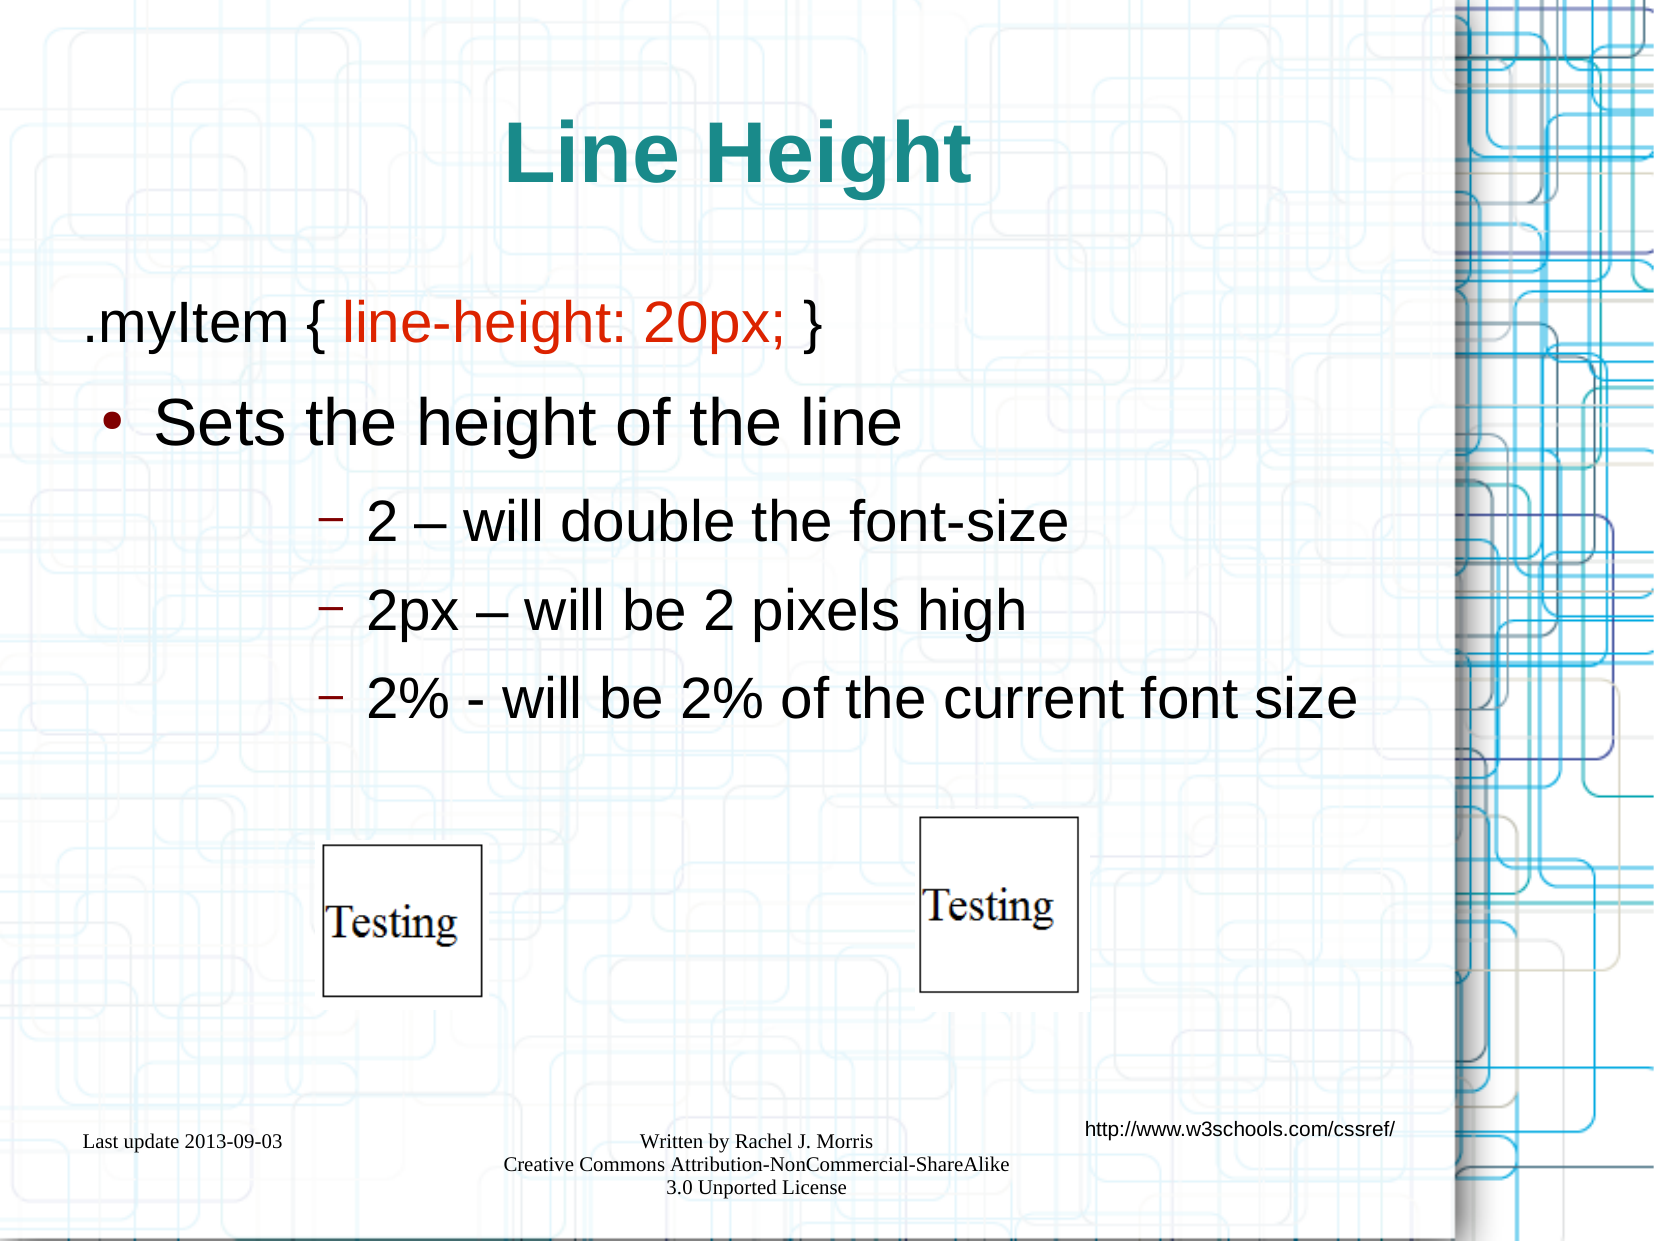

# Line Height
.myItem { line-height: 20px; }
Sets the height of the line
2 – will double the font-size
2px – will be 2 pixels high
2% - will be 2% of the current font size
http://www.w3schools.com/cssref/